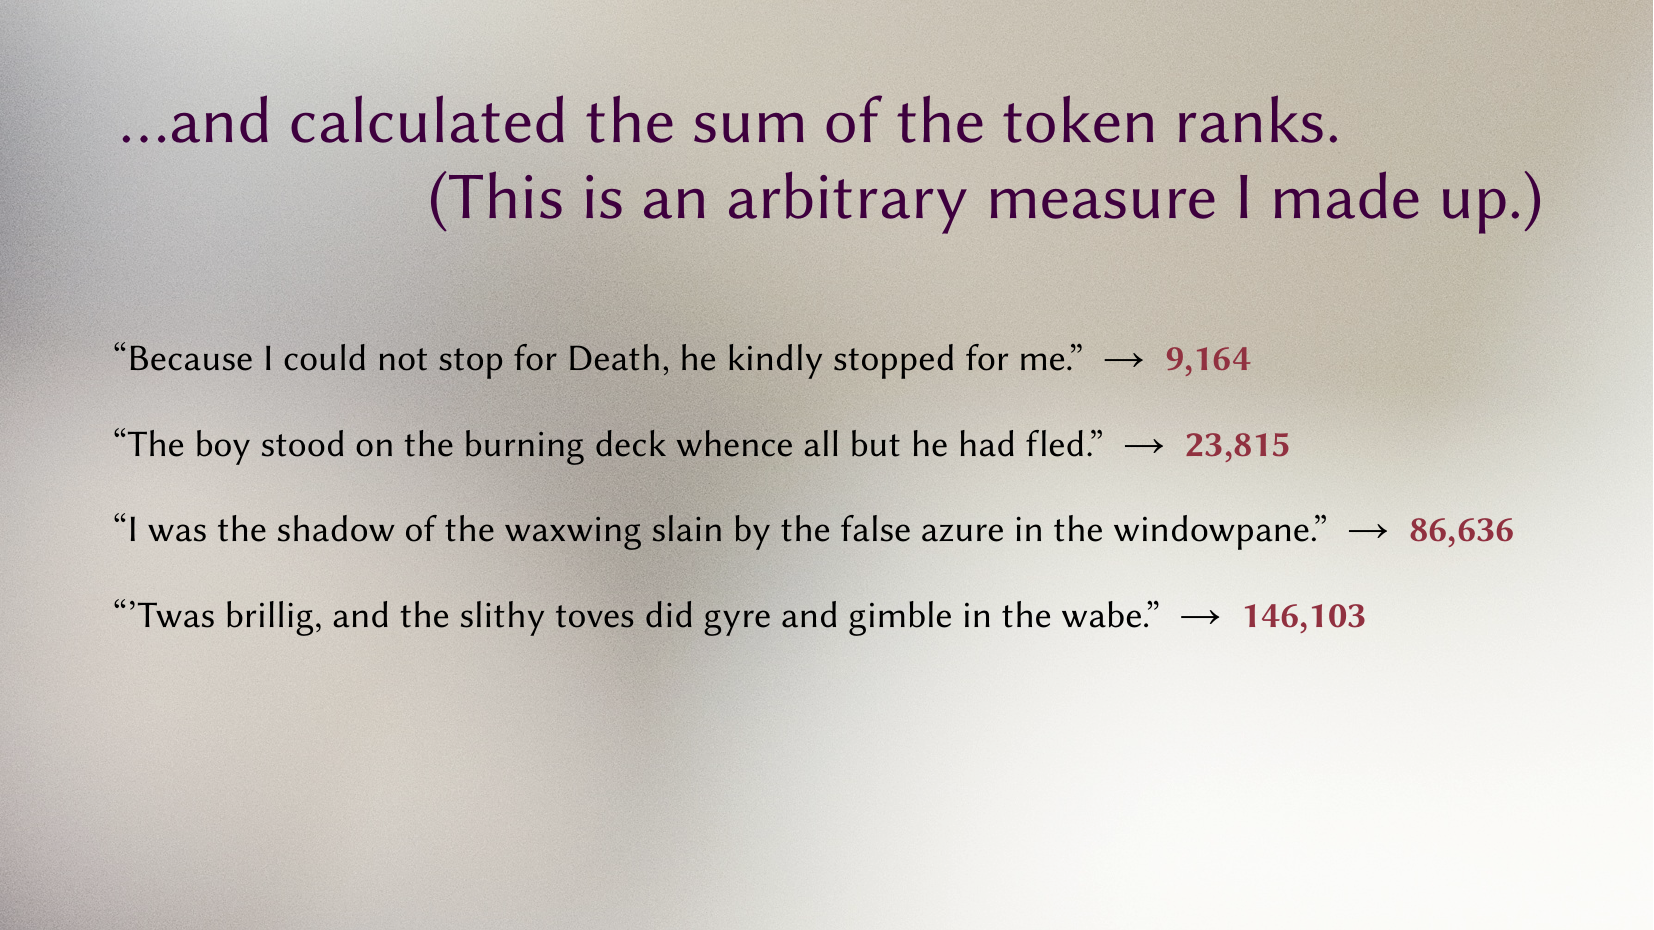

…and calculated the sum of the token ranks.
(This is an arbitrary measure I made up.)
“Because I could not stop for Death, he kindly stopped for me.” → 9,164
“The boy stood on the burning deck whence all but he had fled.” → 23,815
“I was the shadow of the waxwing slain by the false azure in the windowpane.” → 86,636
“’Twas brillig, and the slithy toves did gyre and gimble in the wabe.” → 146,103